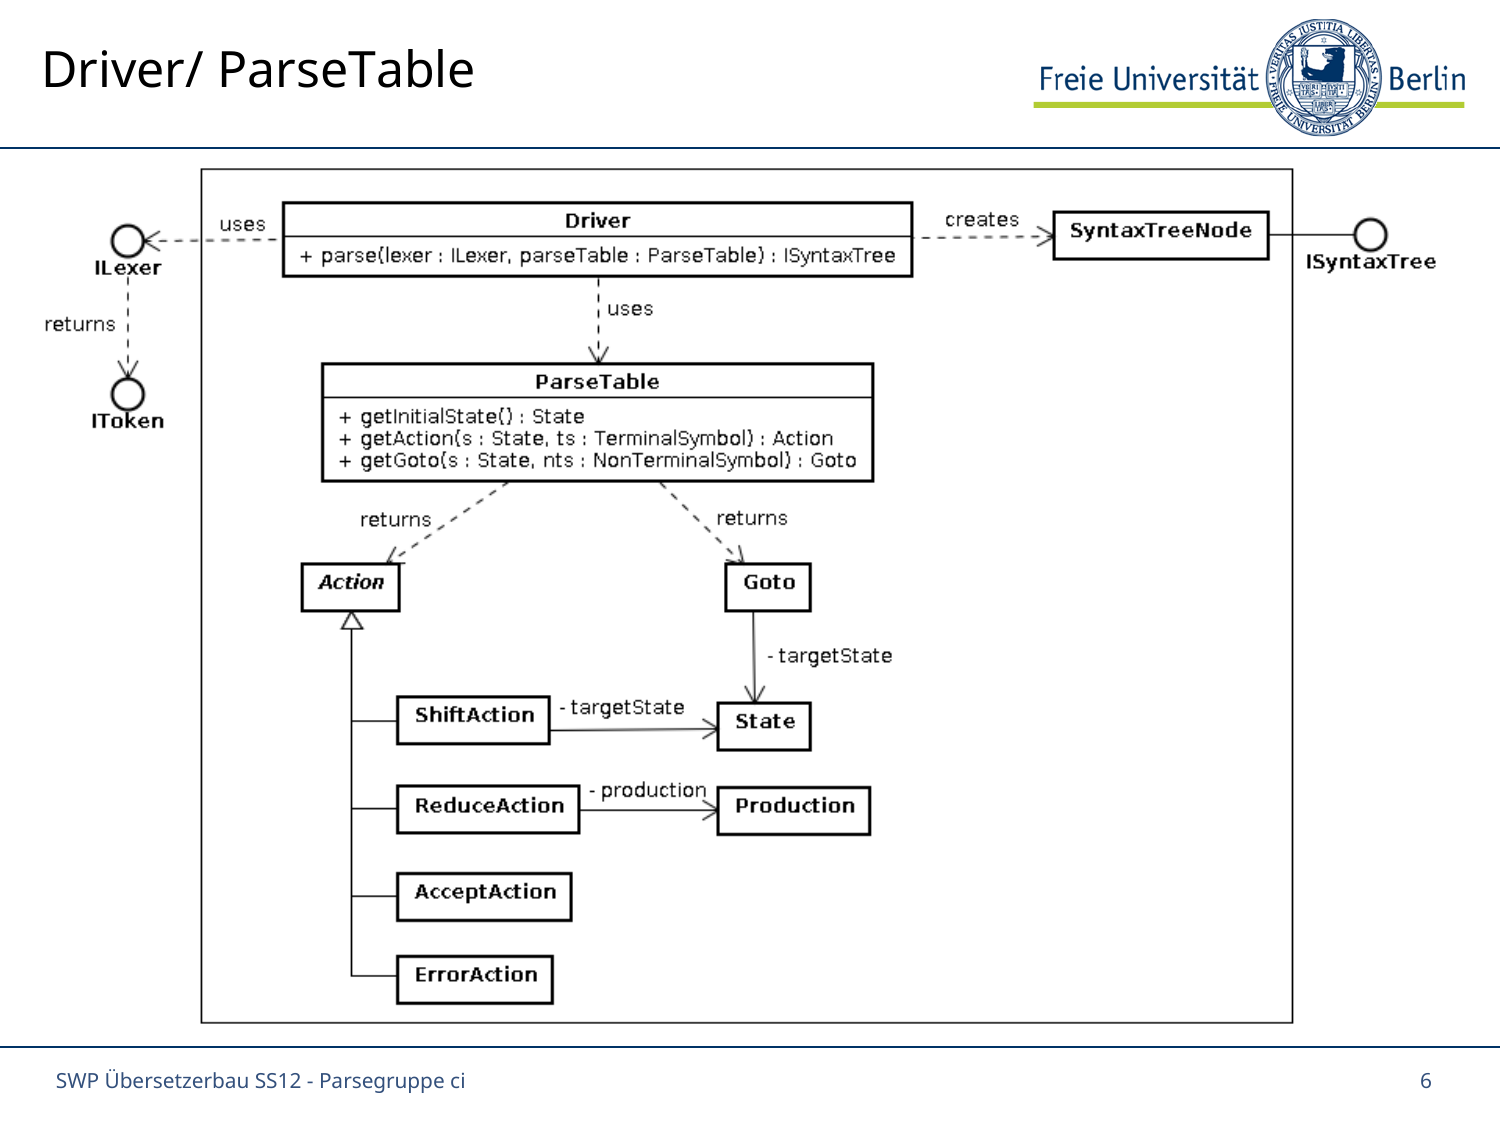

# Driver/ ParseTable
SWP Übersetzerbau SS12 - Parsegruppe ci
6